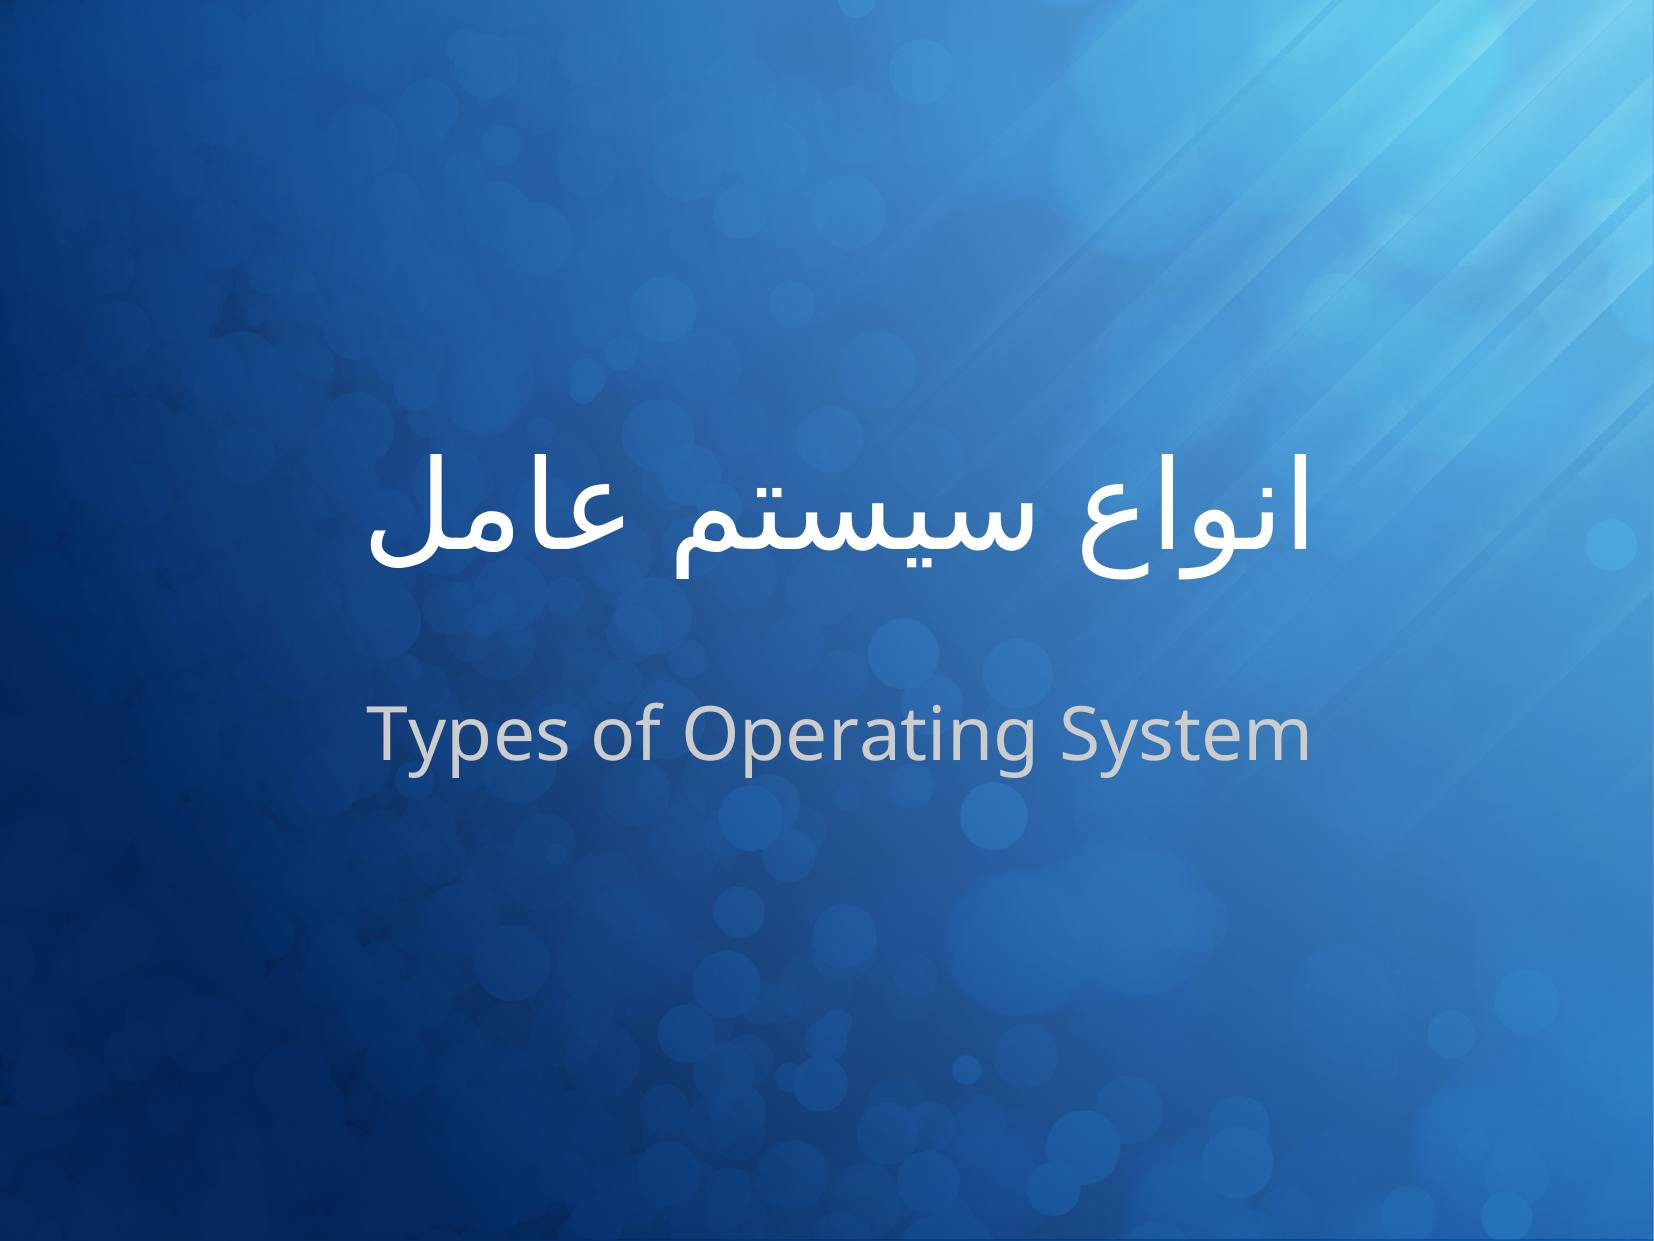

انواع سیستم عامل
# Types of Operating System